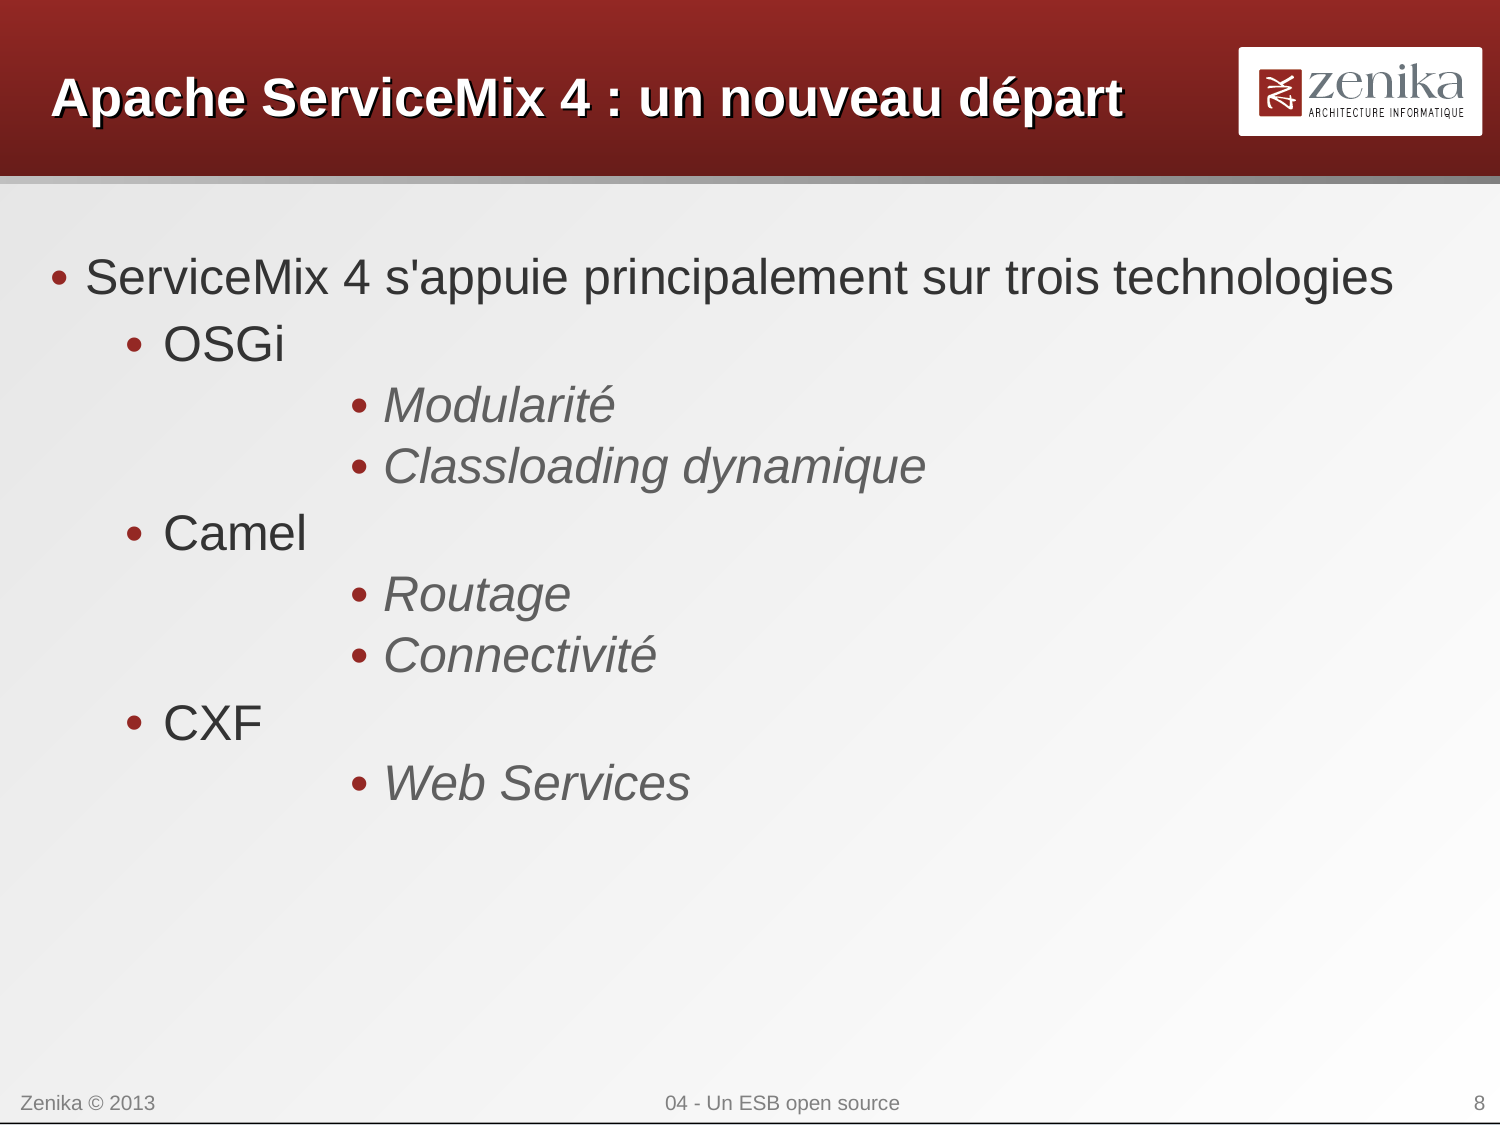

# Apache ServiceMix 4 : un nouveau départ
ServiceMix 4 s'appuie principalement sur trois technologies
OSGi
 Modularité
 Classloading dynamique
Camel
 Routage
 Connectivité
CXF
 Web Services